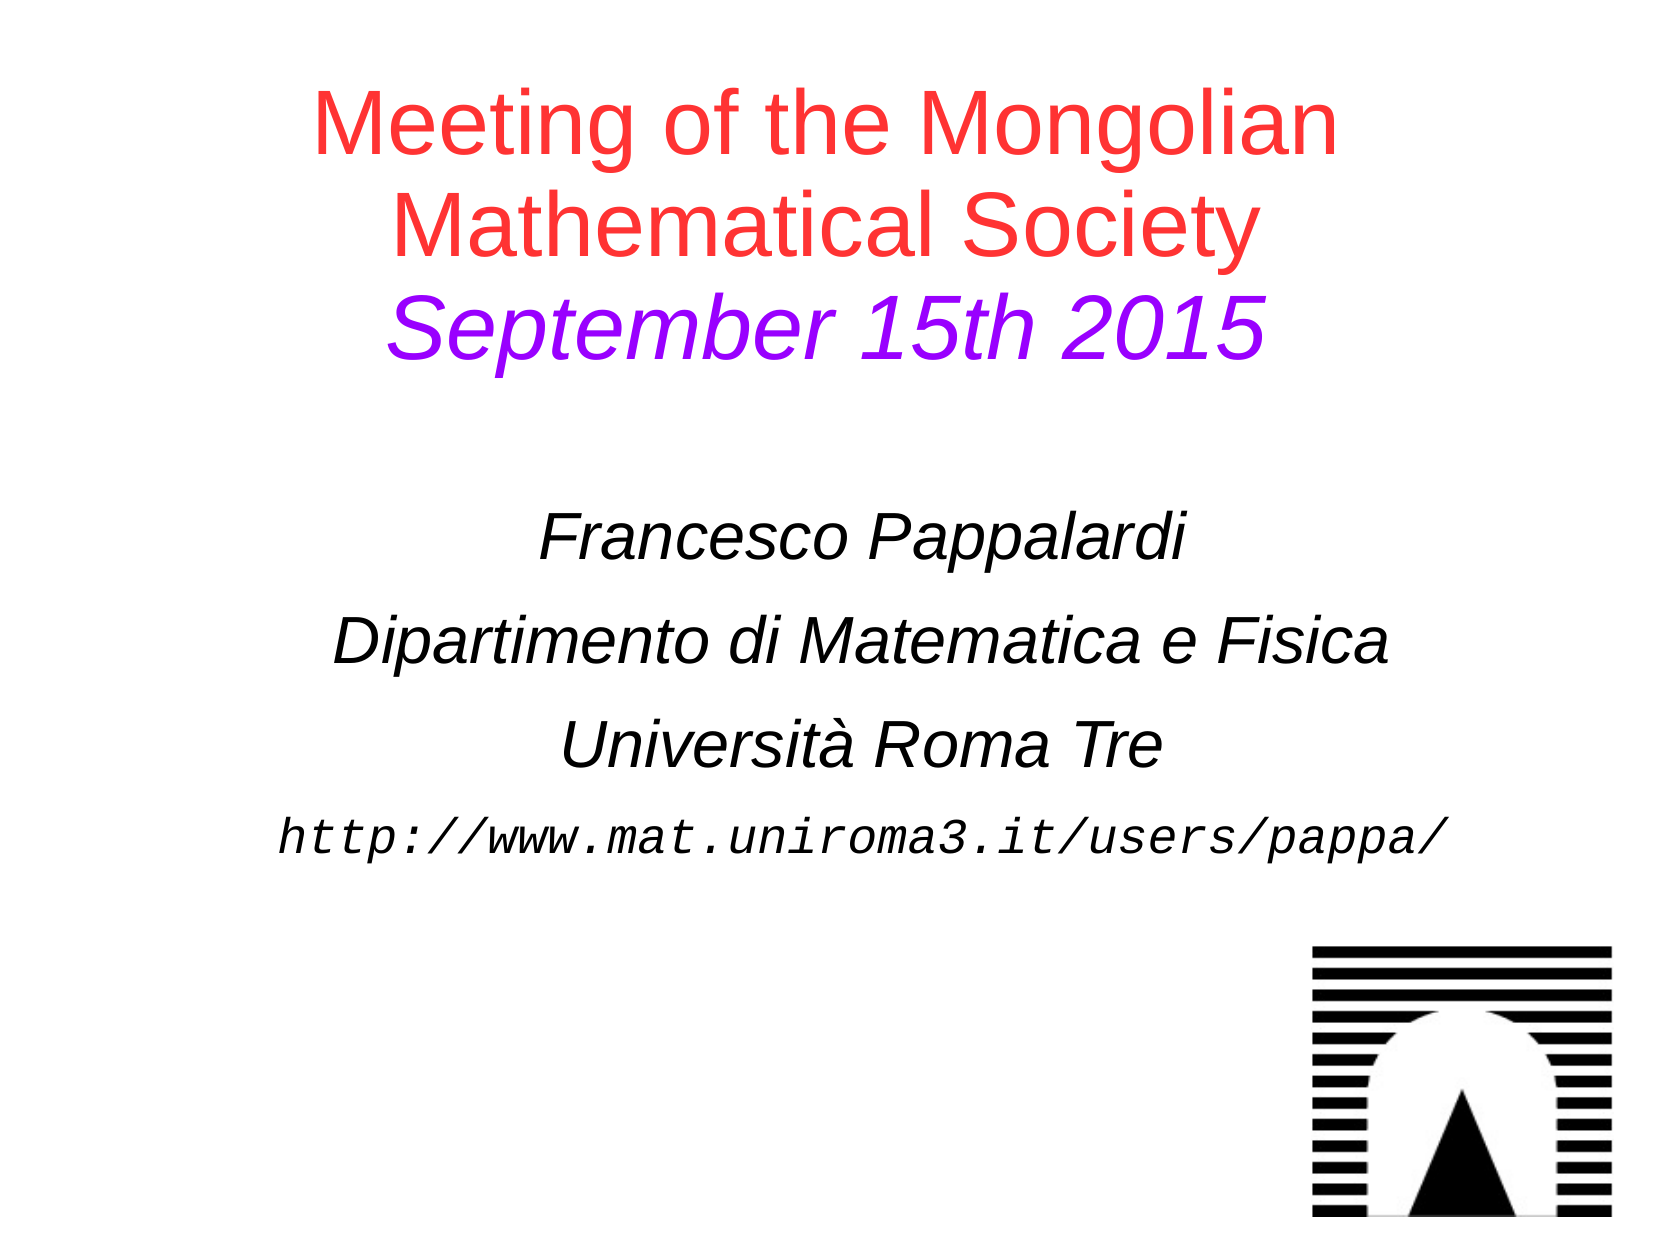

# Meeting of the Mongolian Mathematical Society September 15th 2015
Francesco Pappalardi
Dipartimento di Matematica e Fisica
Università Roma Tre
http://www.mat.uniroma3.it/users/pappa/